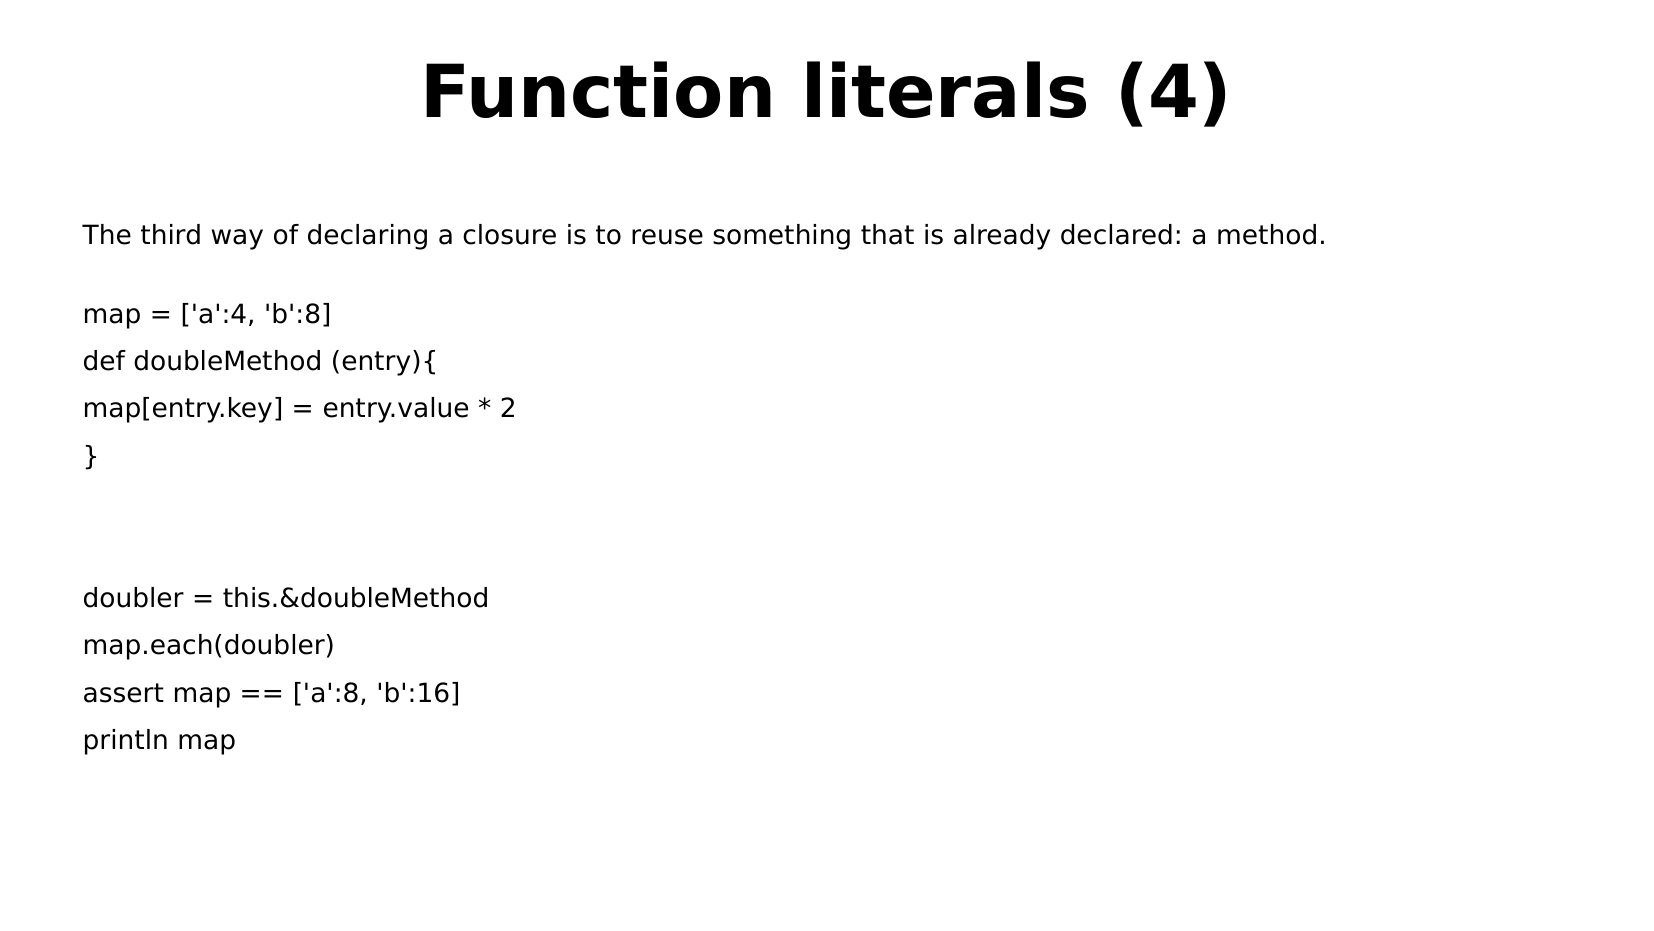

# Function literals (4)
The third way of declaring a closure is to reuse something that is already declared: a method.
map = ['a':4, 'b':8]
def doubleMethod (entry){
map[entry.key] = entry.value * 2
}
doubler = this.&doubleMethod
map.each(doubler)
assert map == ['a':8, 'b':16]
println map